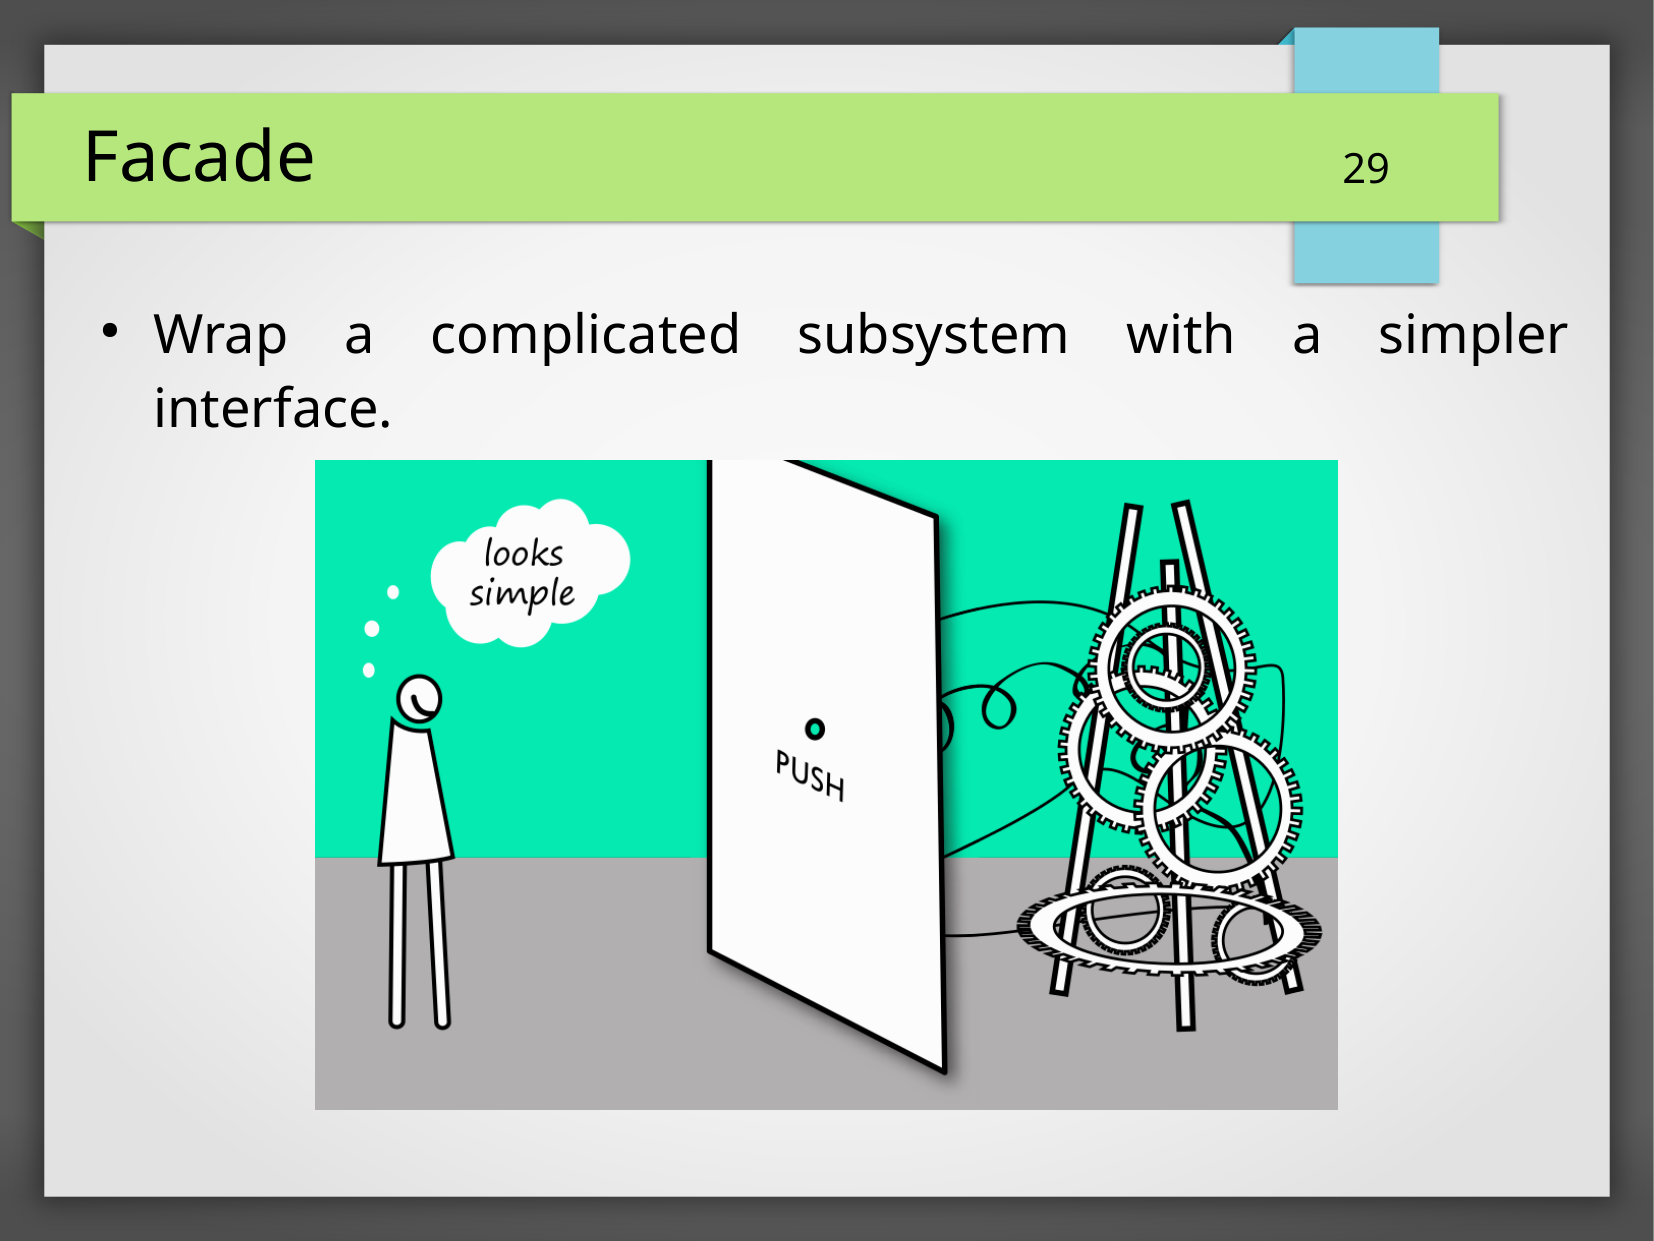

# Facade
Wrap a complicated subsystem with a simpler interface.